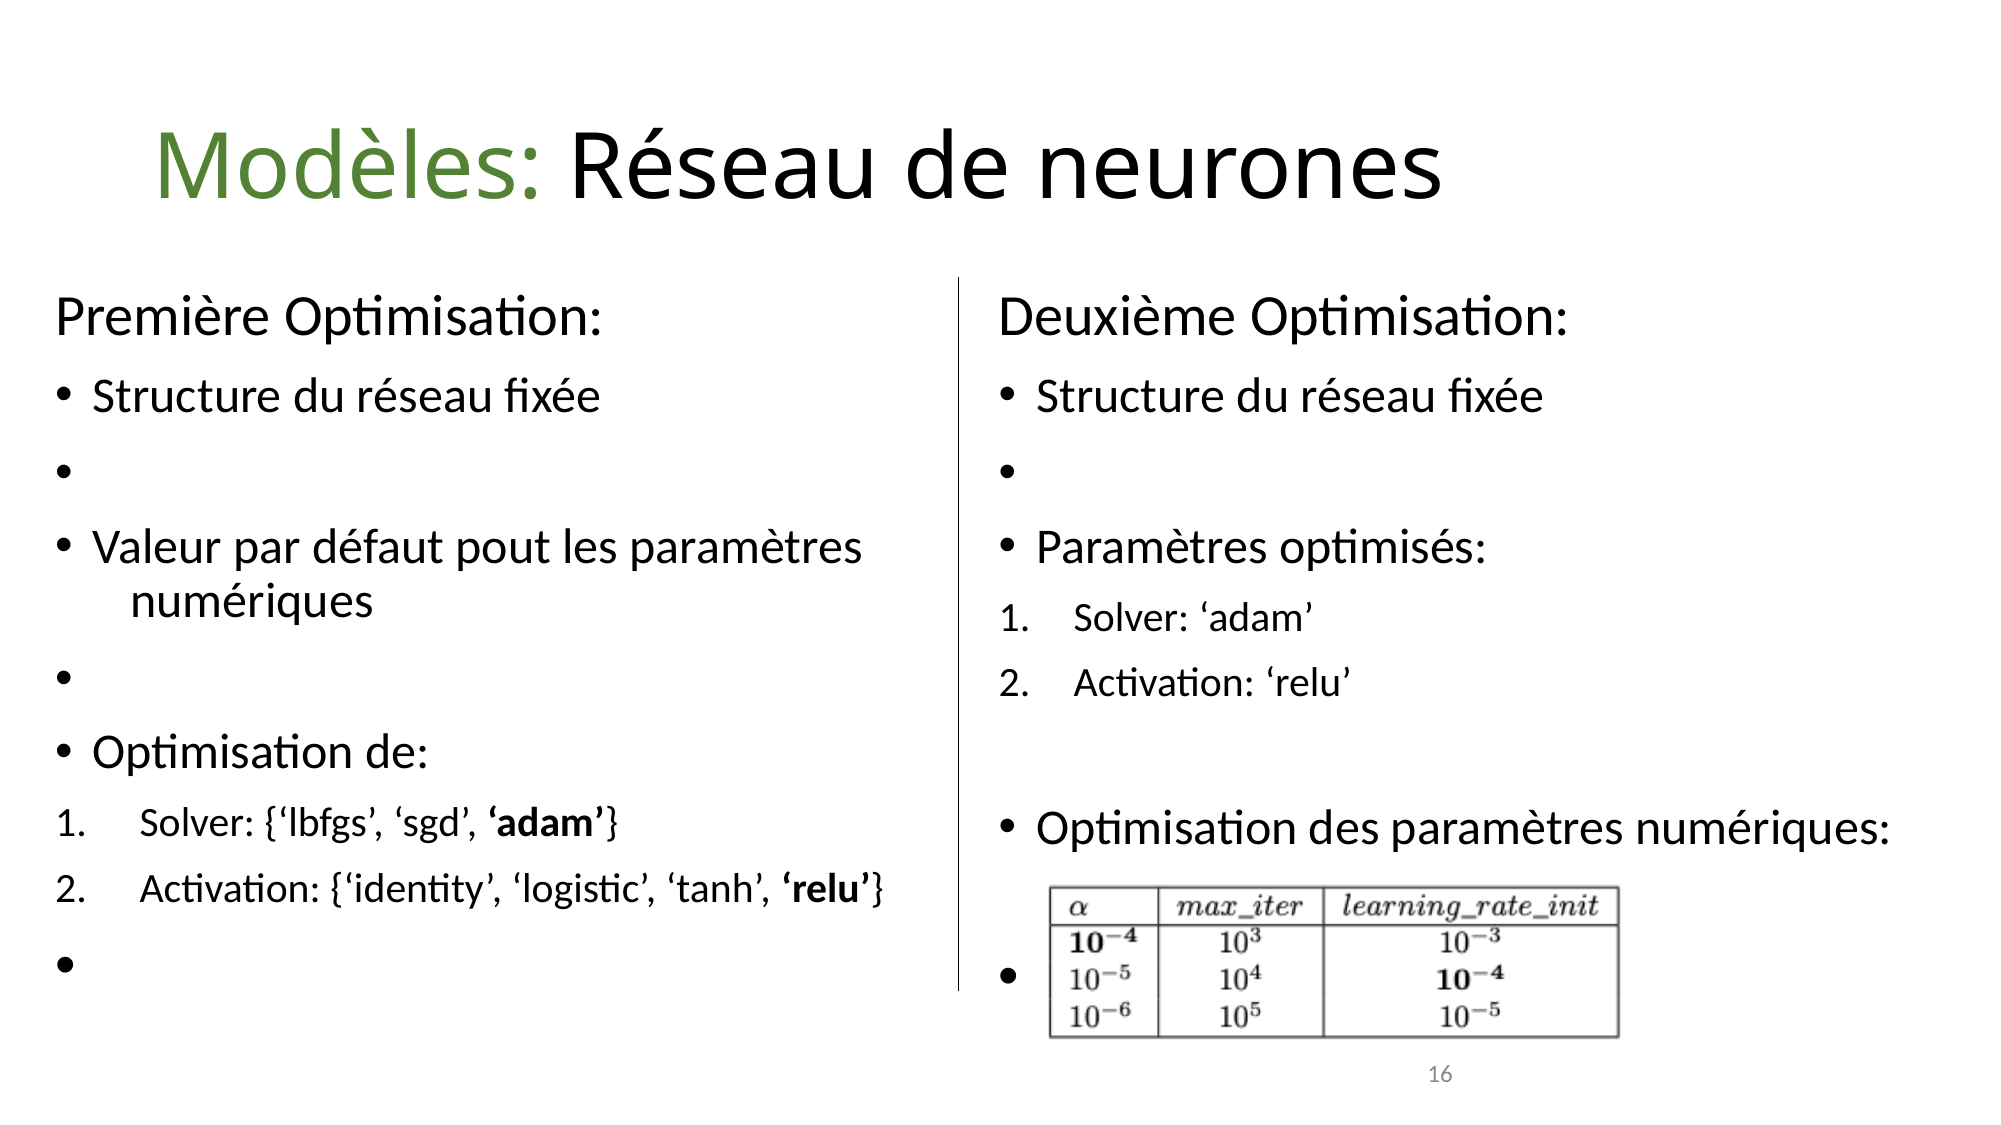

# Modèles: Réseau de neurones
Deuxième Optimisation:
Structure du réseau fixée
Paramètres optimisés:
Solver: ‘adam’
Activation: ‘relu’
Optimisation des paramètres numériques:
Première Optimisation:
Structure du réseau fixée
Valeur par défaut pout les paramètres numériques
Optimisation de:
Solver: {‘lbfgs’, ‘sgd’, ‘adam’}
Activation: {‘identity’, ‘logistic’, ‘tanh’, ‘relu’}